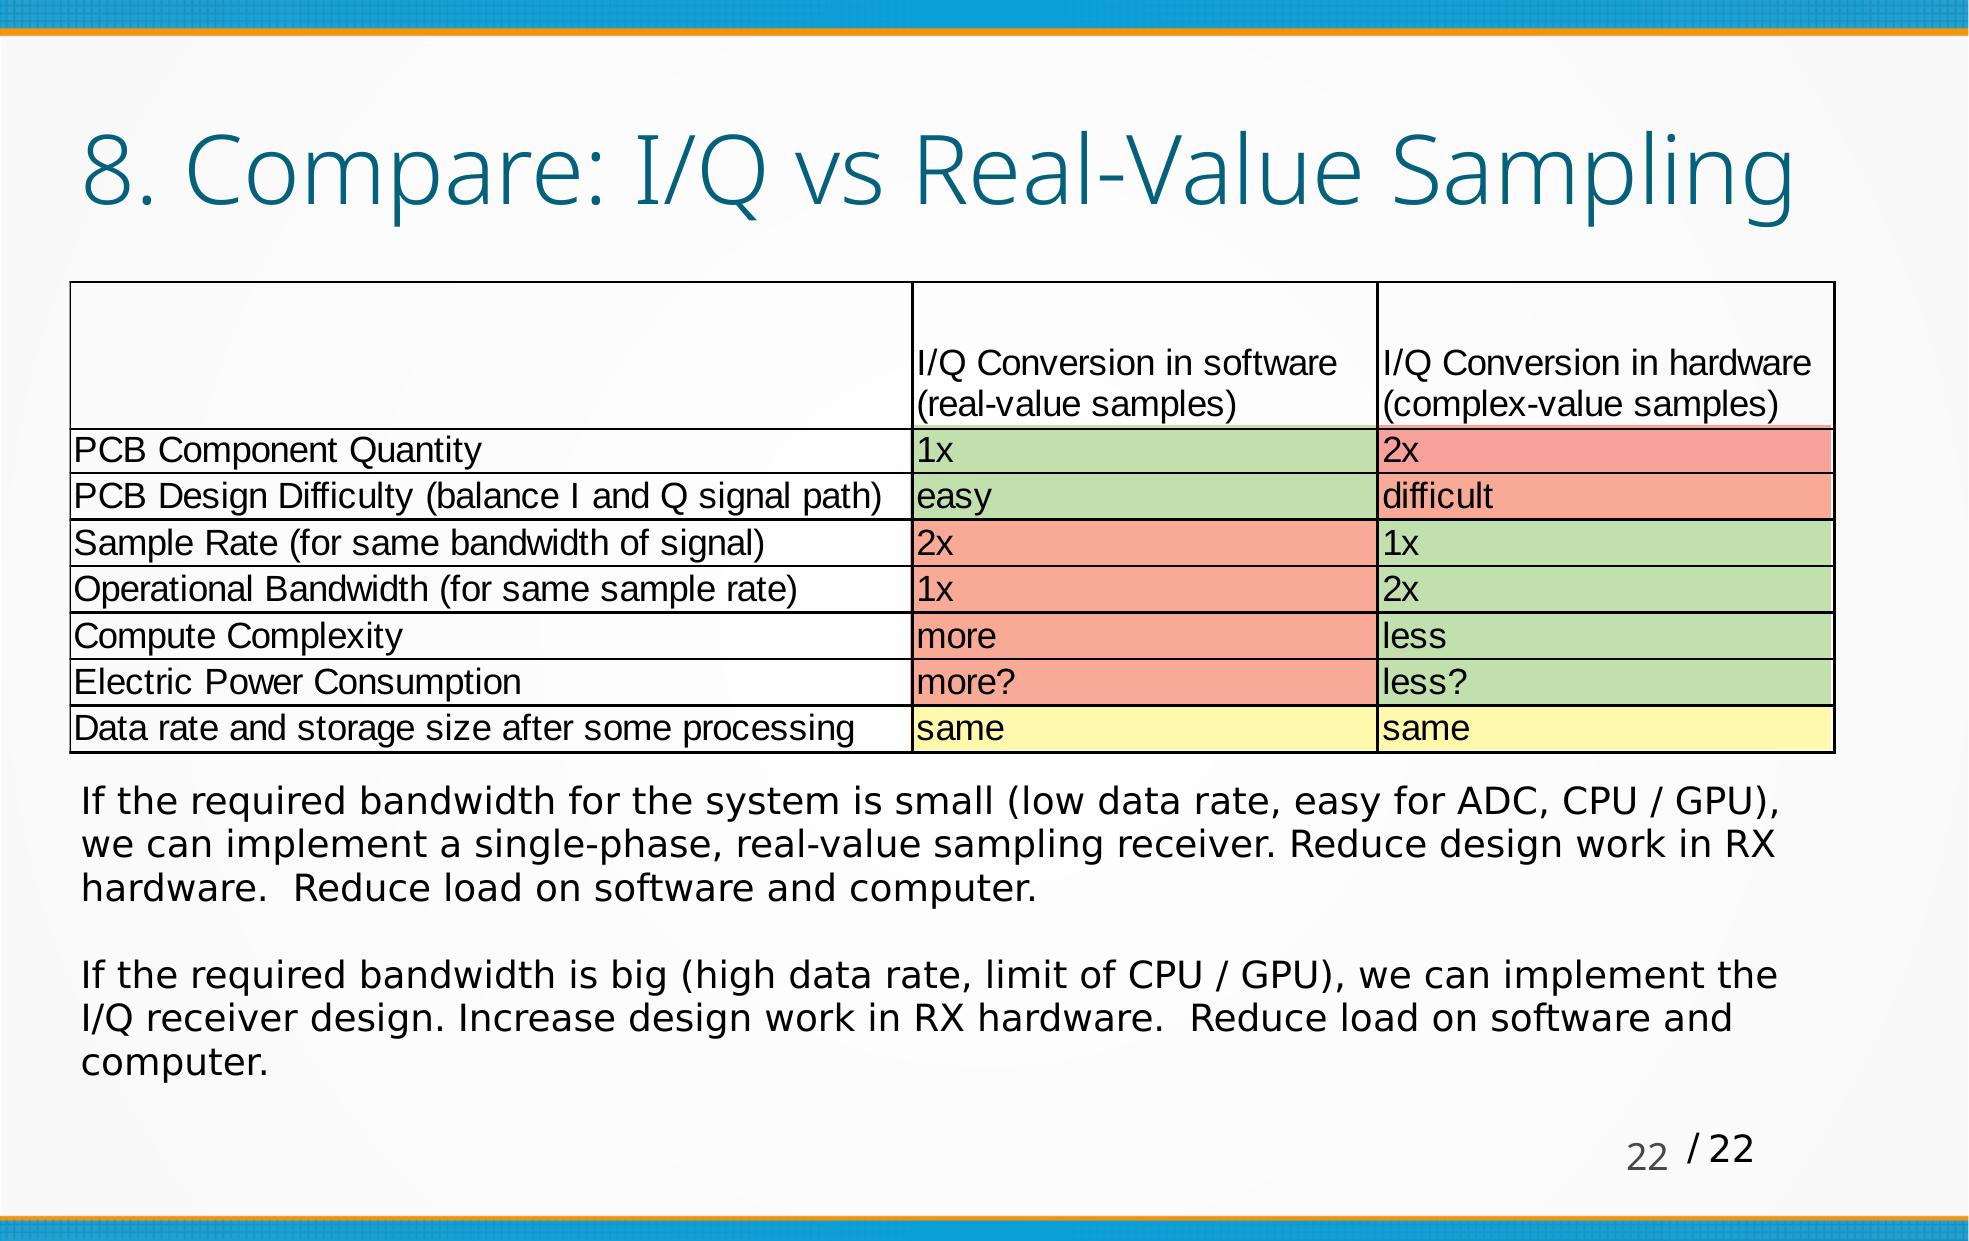

8. Compare: I/Q vs Real-Value Sampling
#
If the required bandwidth for the system is small (low data rate, easy for ADC, CPU / GPU), we can implement a single-phase, real-value sampling receiver. Reduce design work in RX hardware. Reduce load on software and computer.
If the required bandwidth is big (high data rate, limit of CPU / GPU), we can implement the I/Q receiver design. Increase design work in RX hardware. Reduce load on software and computer.
22